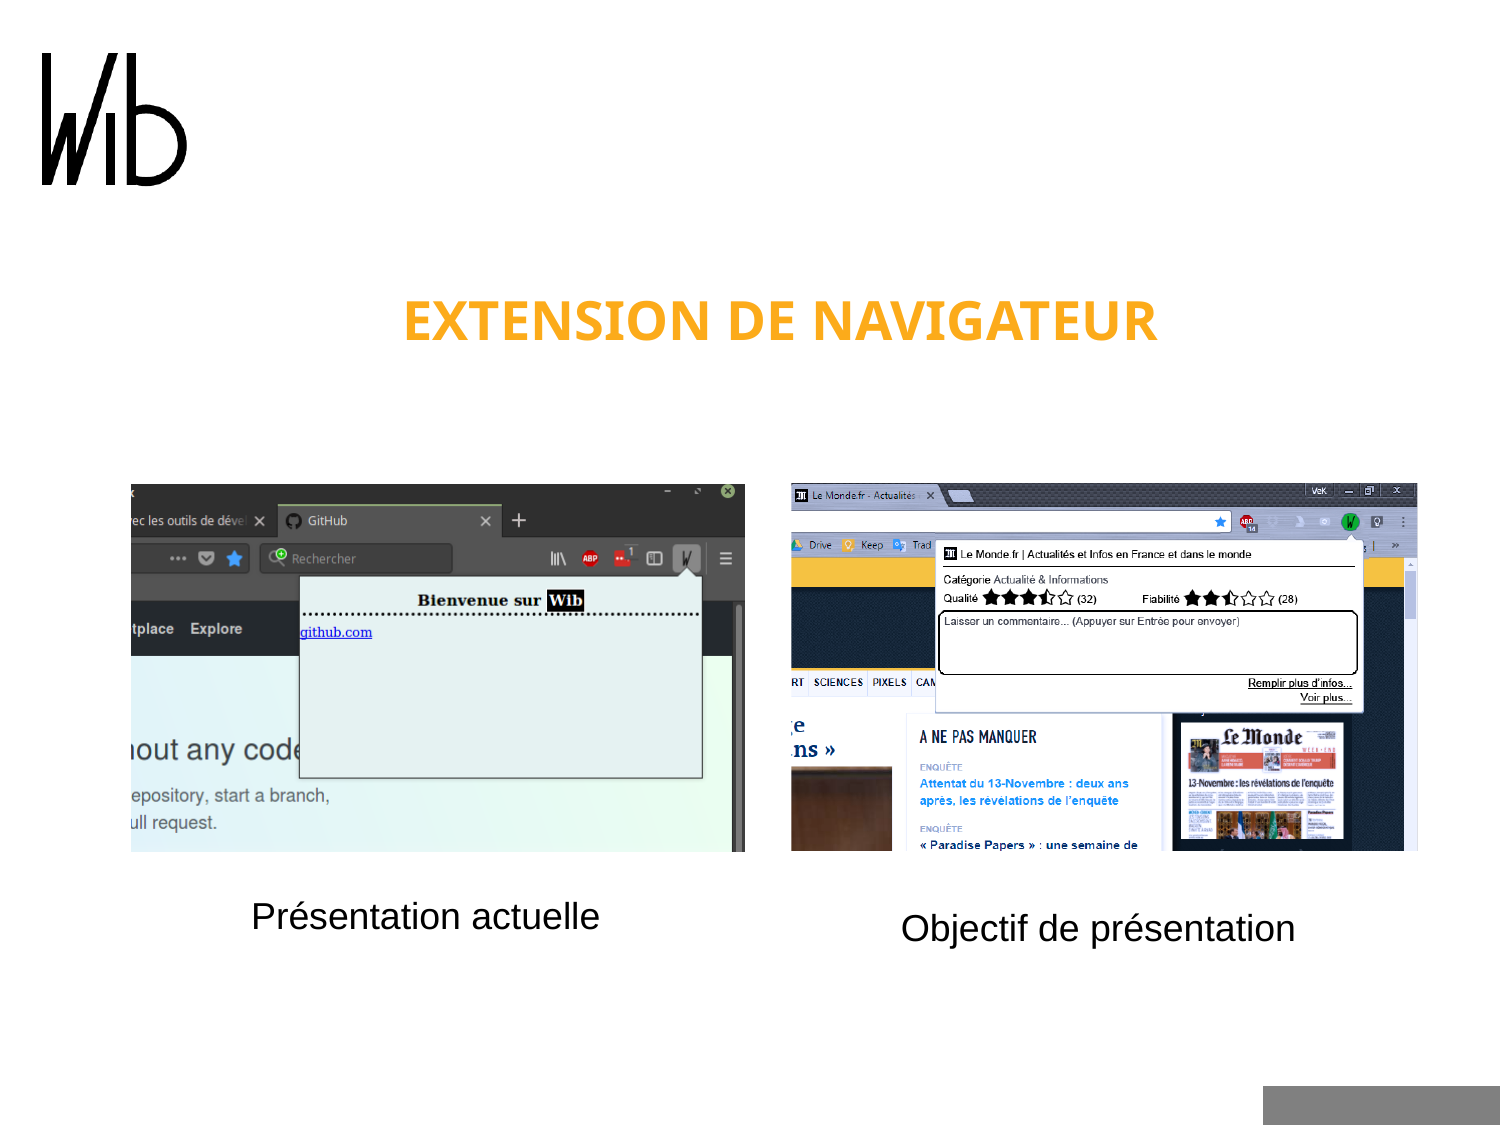

# EXTENSION DE NAVIGATEUR
Présentation actuelle
Objectif de présentation